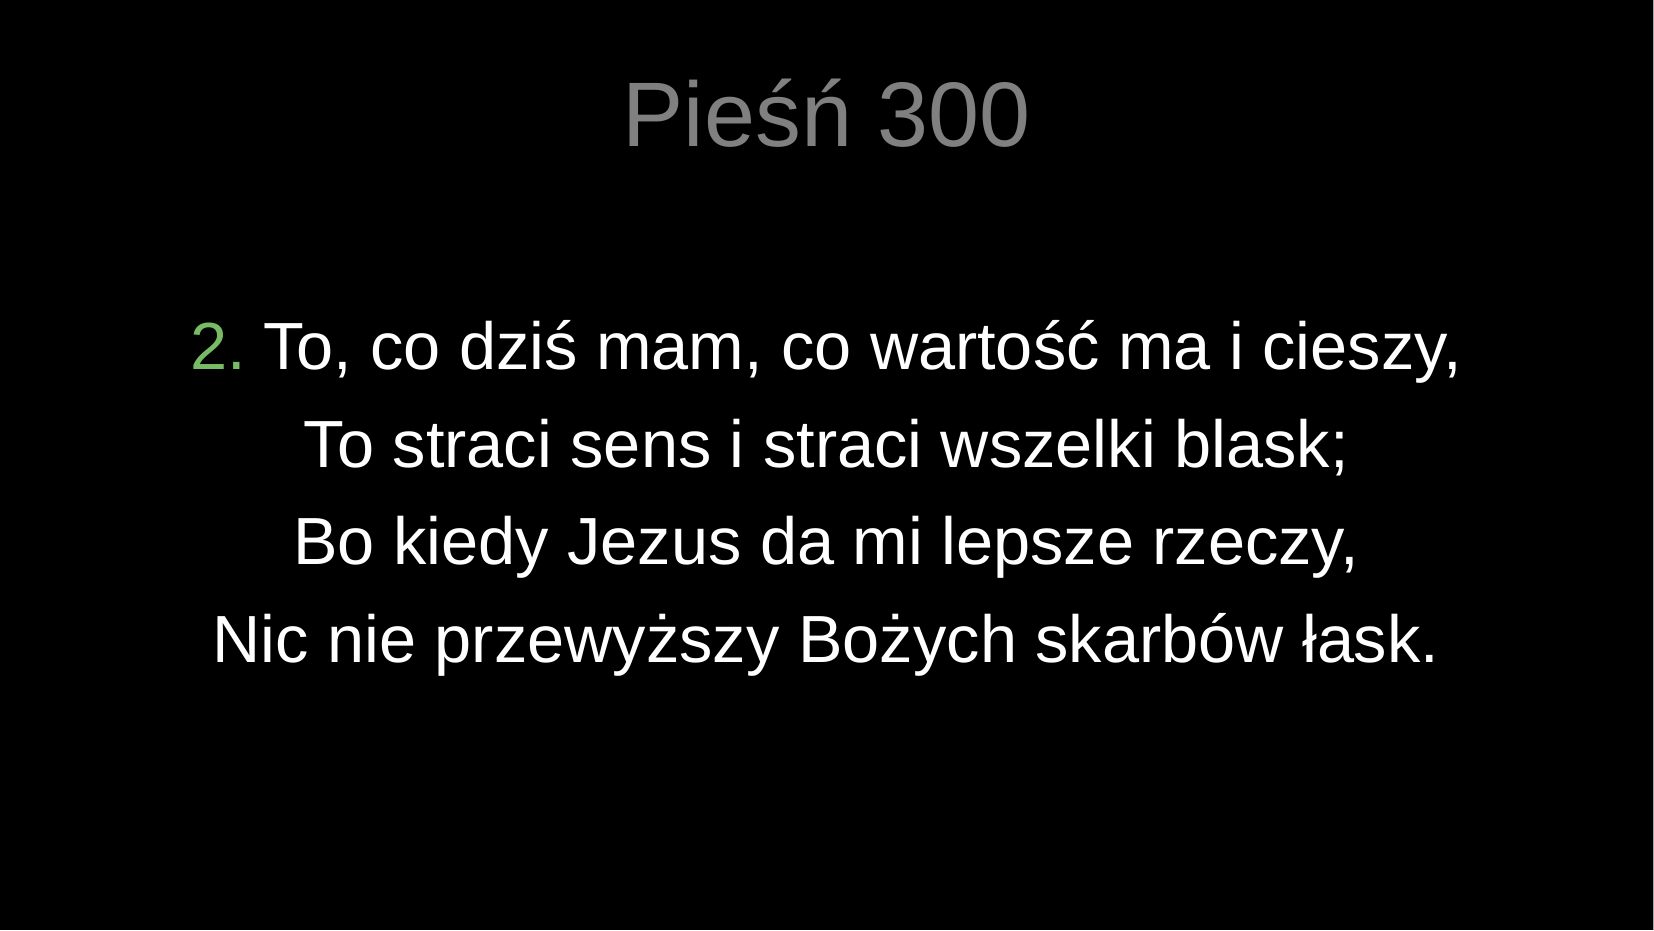

# Pieśń 300
2. To, co dziś mam, co wartość ma i cieszy,
To straci sens i straci wszelki blask;
Bo kiedy Jezus da mi lepsze rzeczy,
Nic nie przewyższy Bożych skarbów łask.